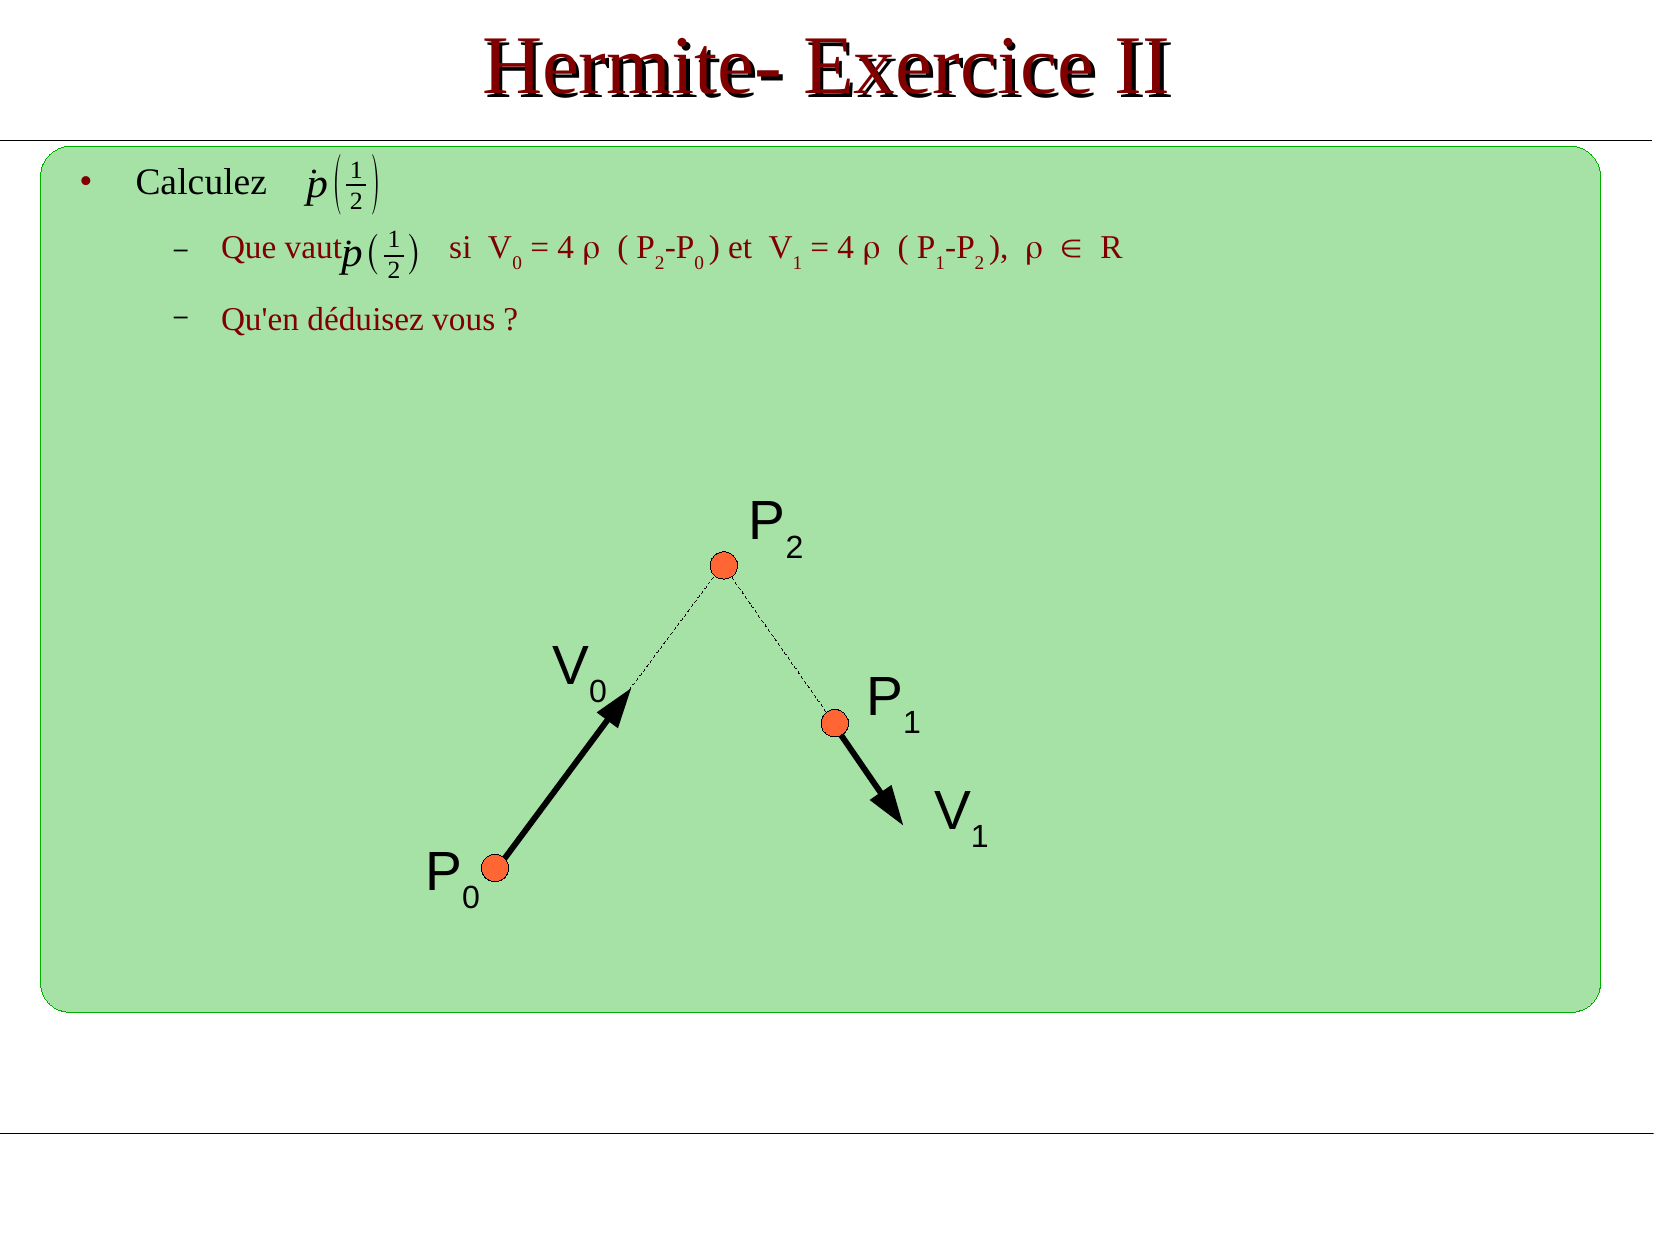

# Hermite- Exercice II
Calculez
Que vaut si V0 = 4  ( P2-P0 ) et V1 = 4  ( P1-P2 ),   R
Qu'en déduisez vous ?
P2
V0
P1
V1
P0